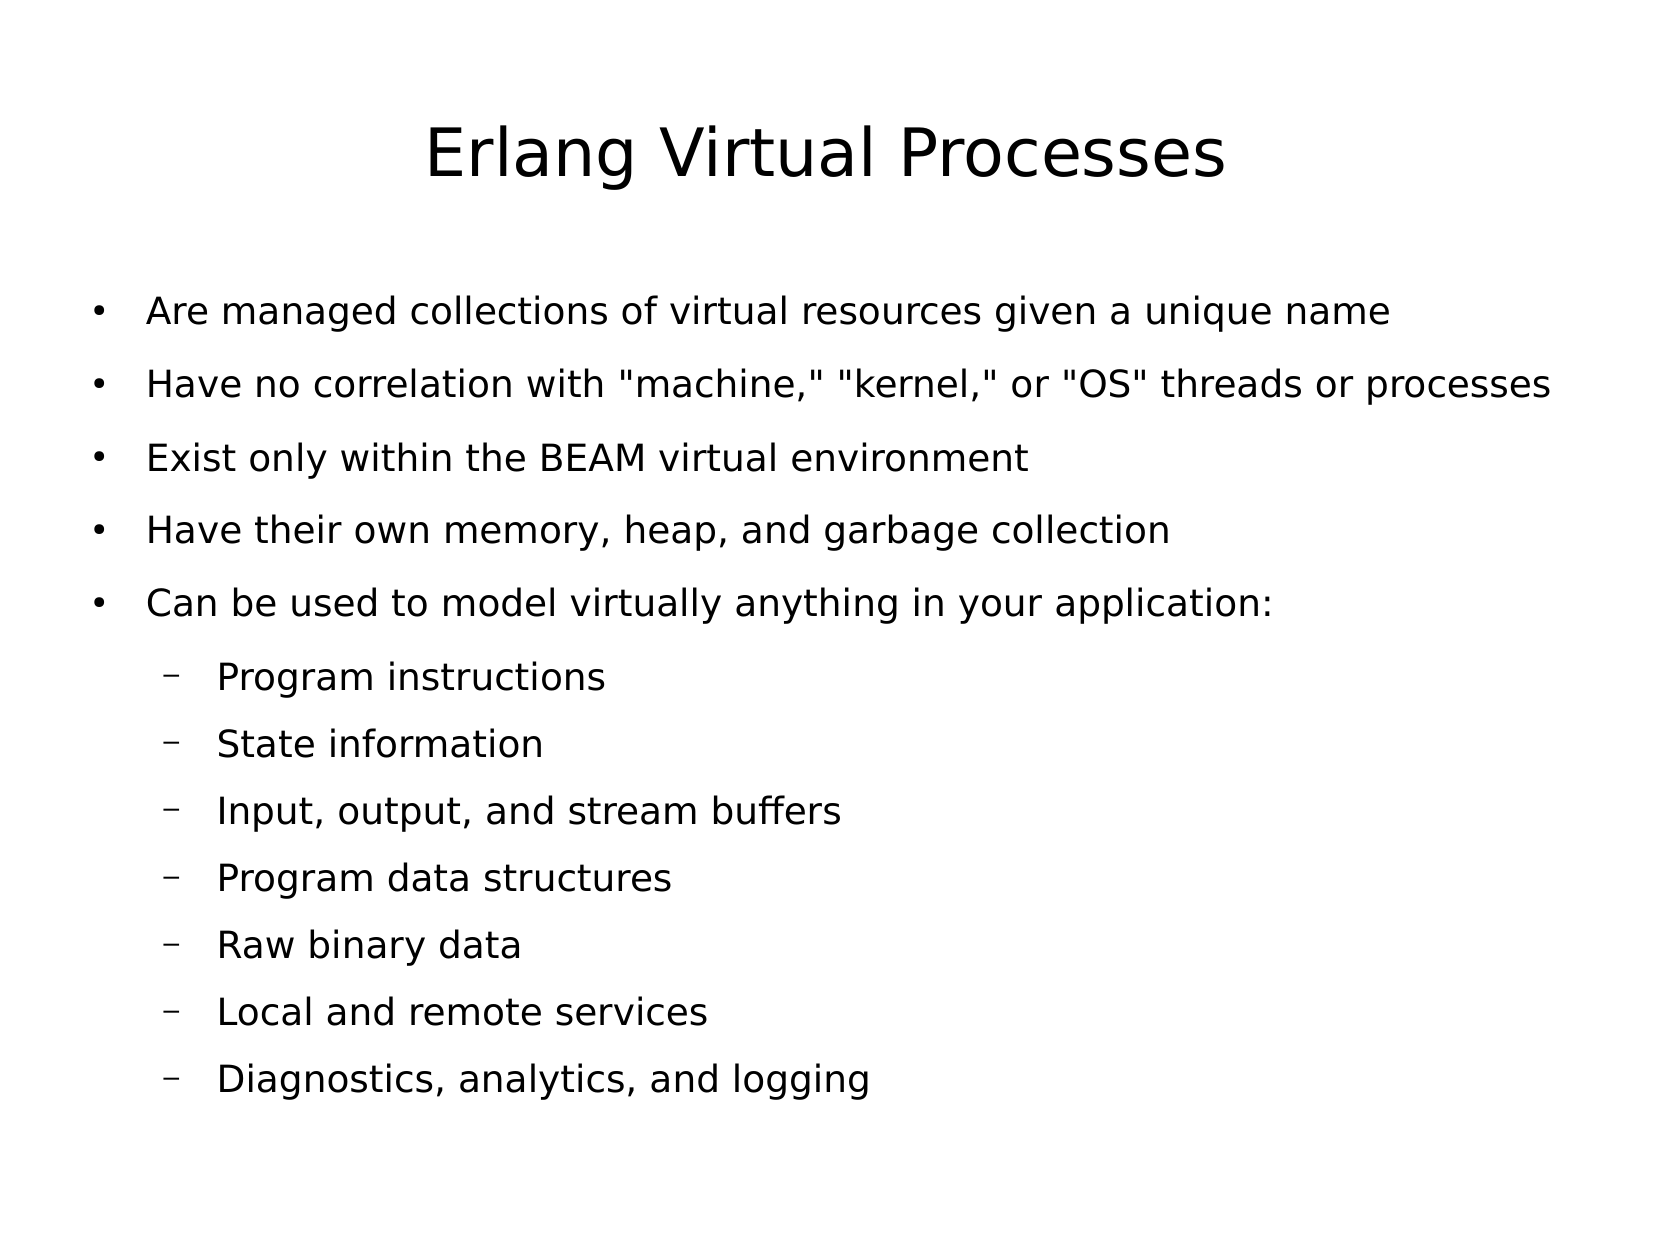

# Erlang Virtual Processes
Are managed collections of virtual resources given a unique name
Have no correlation with "machine," "kernel," or "OS" threads or processes
Exist only within the BEAM virtual environment
Have their own memory, heap, and garbage collection
Can be used to model virtually anything in your application:
Program instructions
State information
Input, output, and stream buffers
Program data structures
Raw binary data
Local and remote services
Diagnostics, analytics, and logging